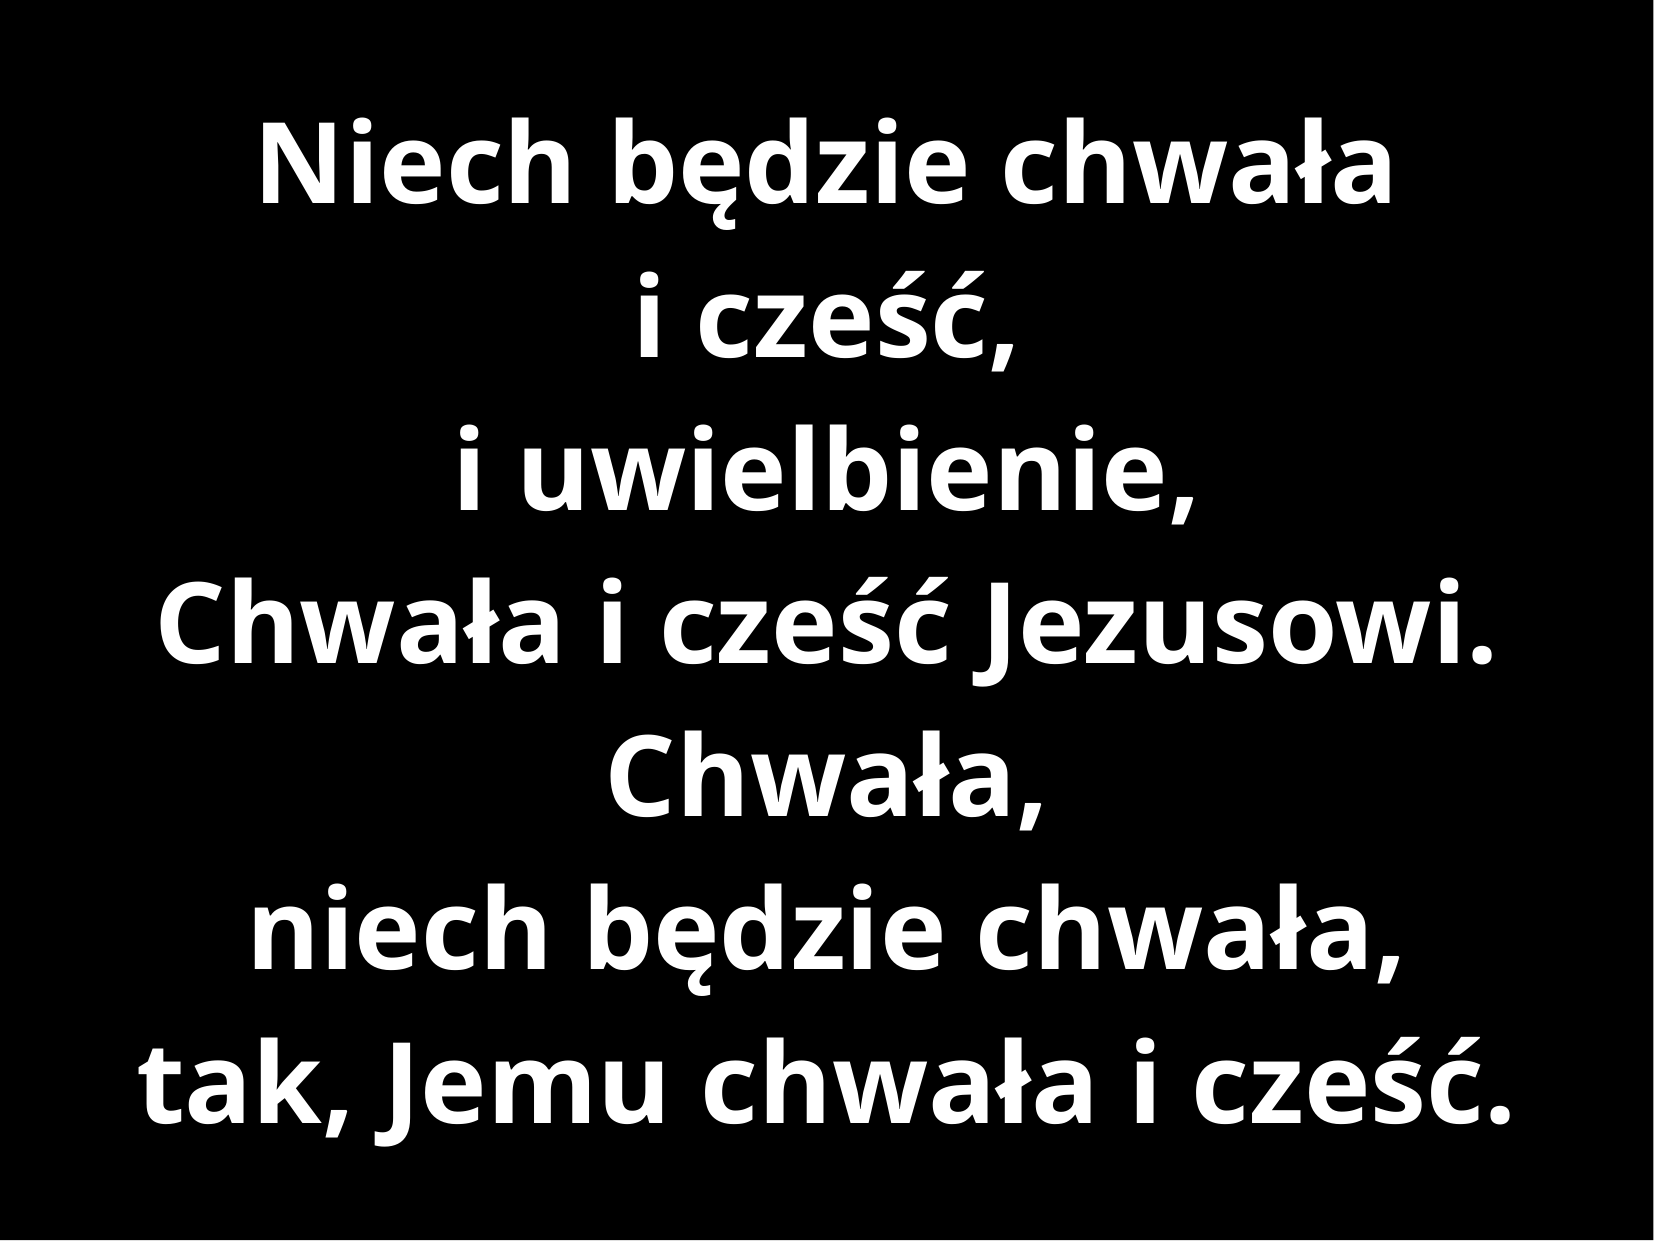

# Niech będzie chwała i cześć, i uwielbienie, Chwała i cześć Jezusowi. Chwała, niech będzie chwała, tak, Jemu chwała i cześć.